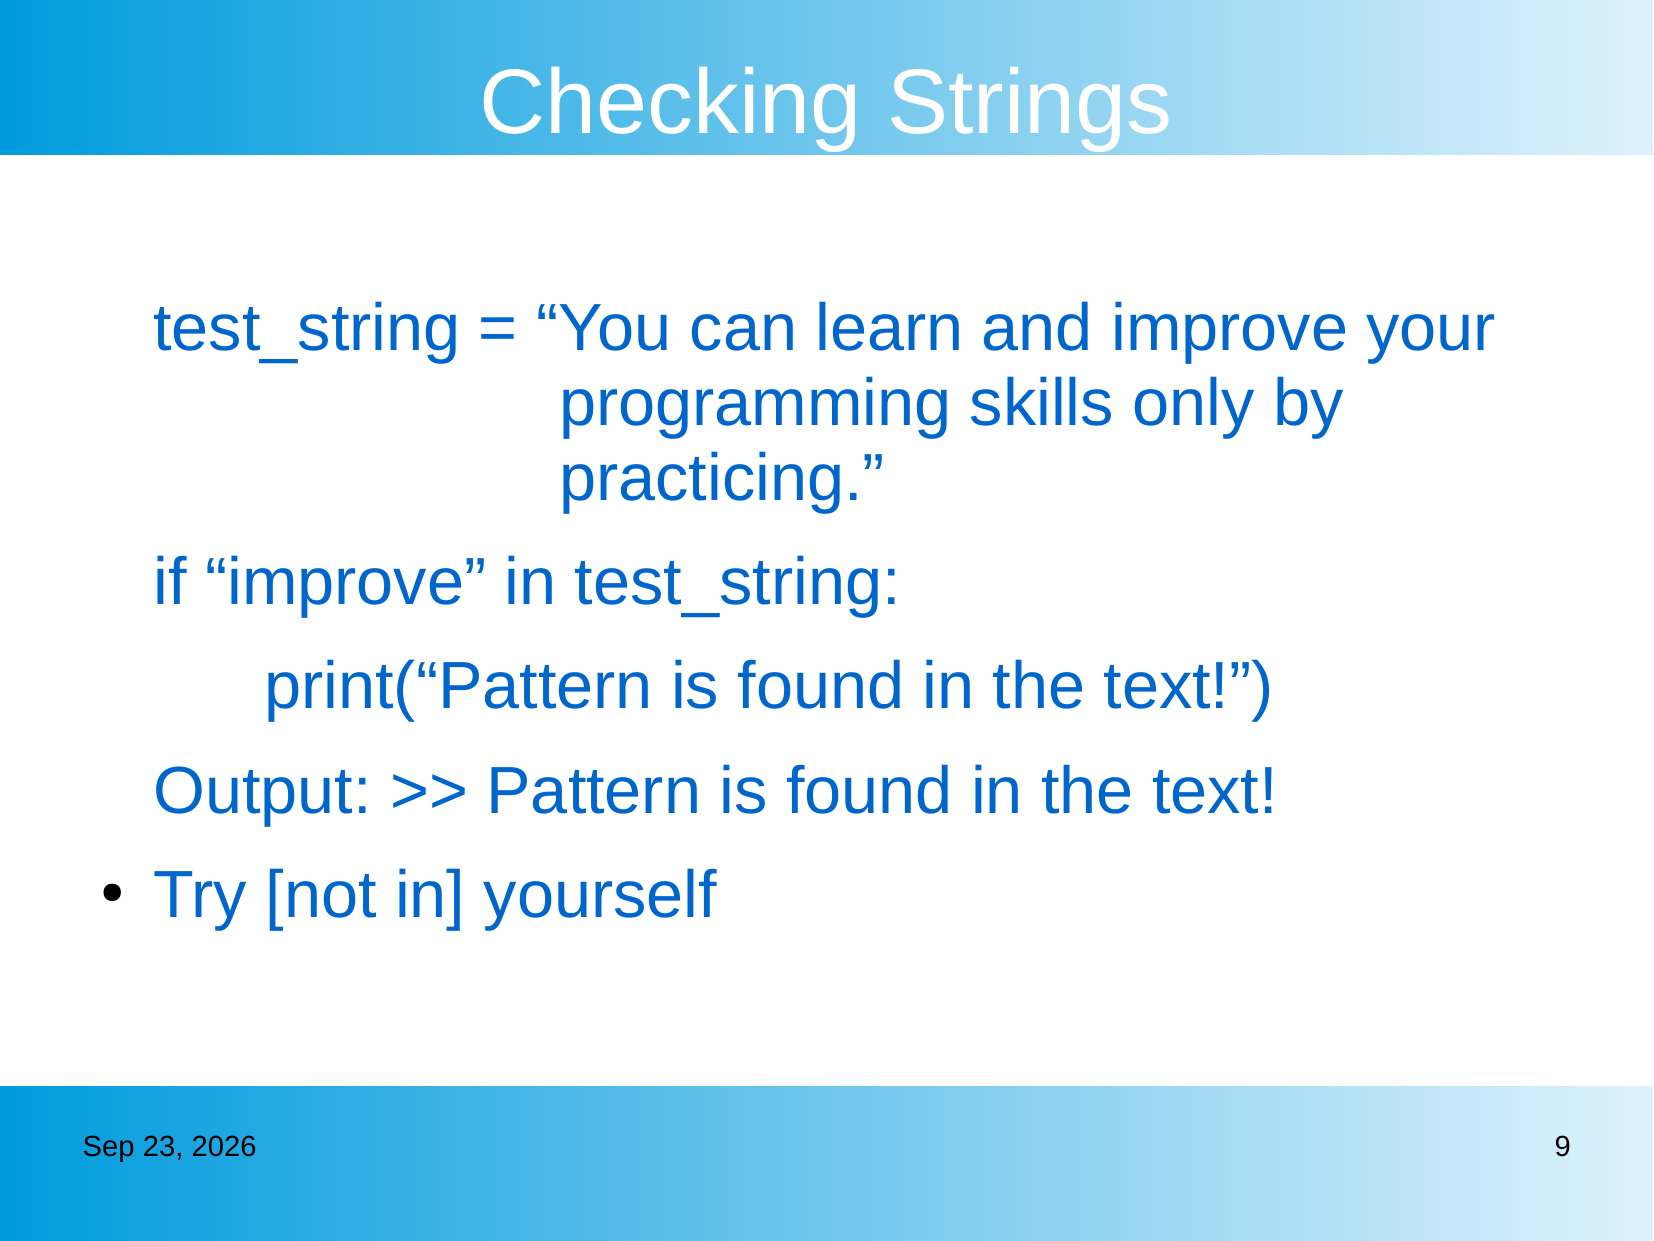

# Checking Strings
test_string = “You can learn and improve your programming skills only by practicing.”
if “improve” in test_string:
 print(“Pattern is found in the text!”)
Output: >> Pattern is found in the text!
Try [not in] yourself
9